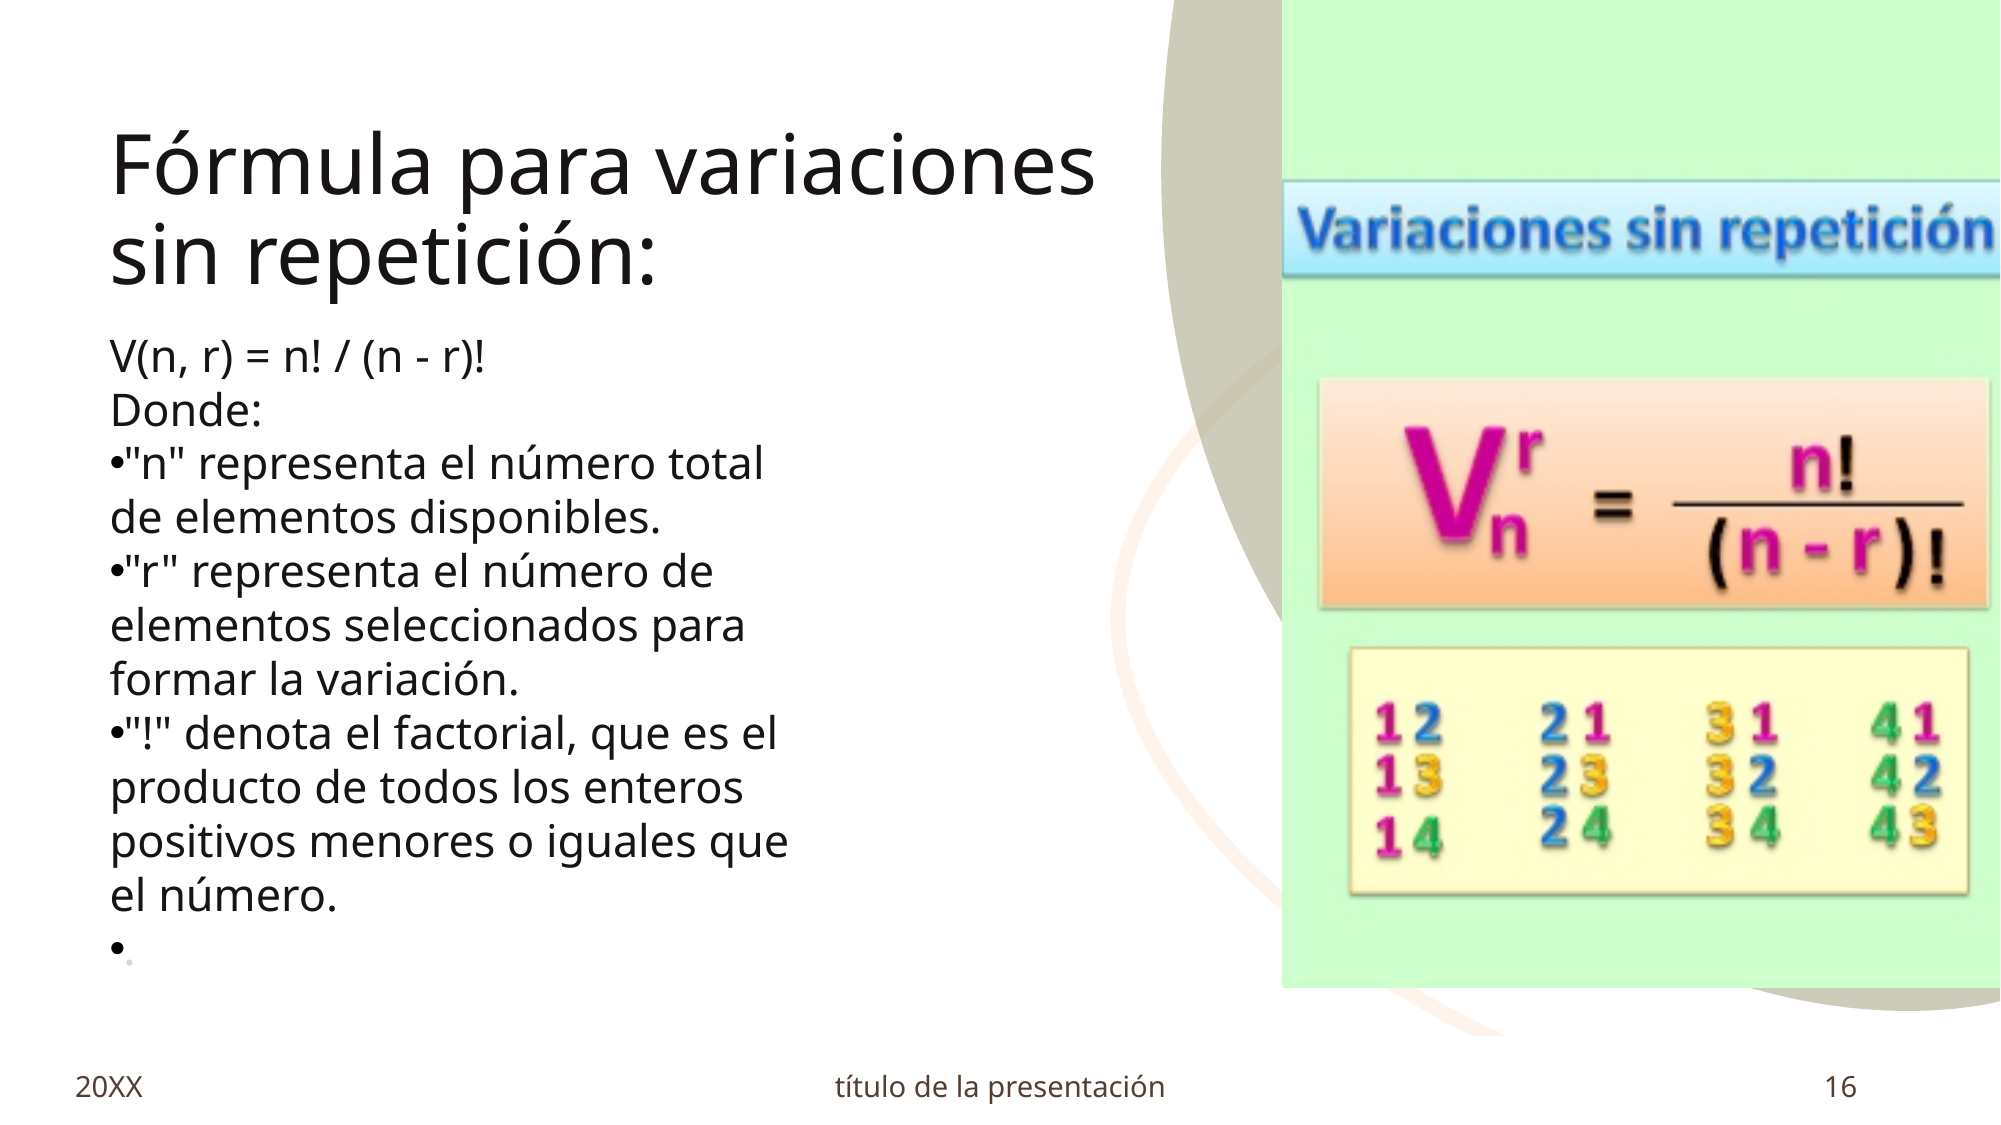

# Fórmula para variaciones sin repetición:
V(n, r) = n! / (n - r)!
Donde:
"n" representa el número total de elementos disponibles.
"r" representa el número de elementos seleccionados para formar la variación.
"!" denota el factorial, que es el producto de todos los enteros positivos menores o iguales que el número.
.
20XX
título de la presentación